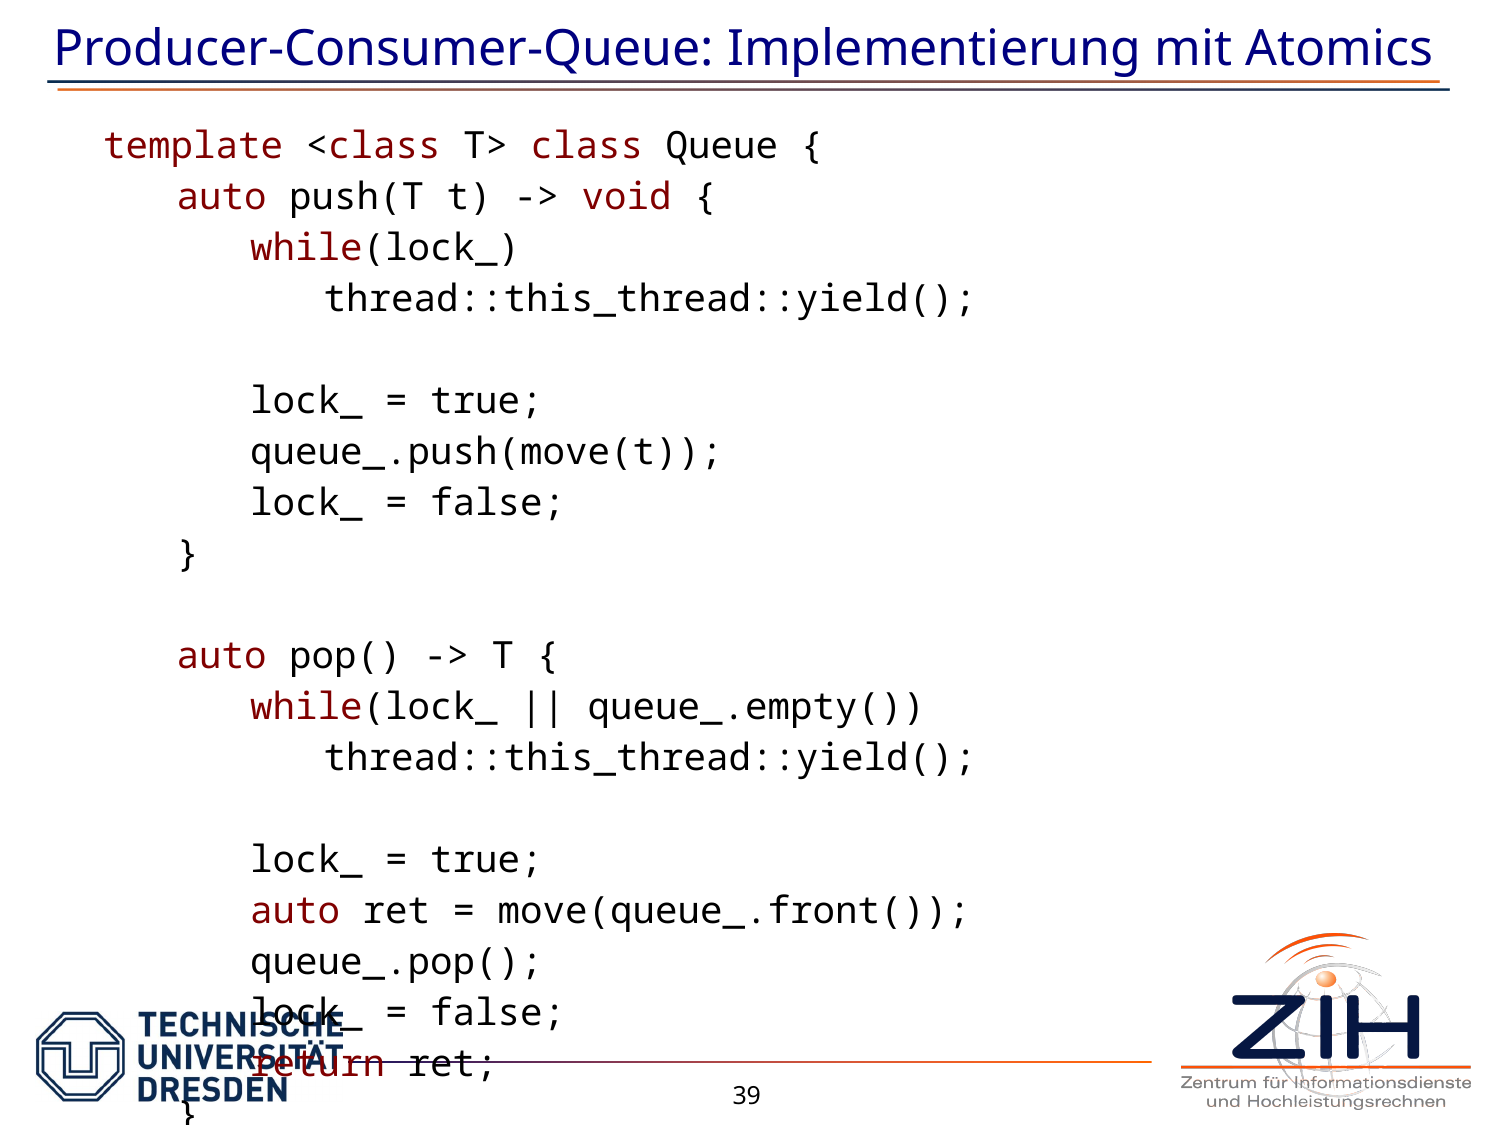

# Producer-Consumer-Queue: Implementierung mit Atomics
template <class T> class Queue {
auto push(T t) -> void {
while(lock_)
thread::this_thread::yield();
lock_ = true;
queue_.push(move(t));
lock_ = false;
}
auto pop() -> T {
while(lock_ || queue_.empty())
thread::this_thread::yield();
lock_ = true;
auto ret = move(queue_.front());
queue_.pop();
lock_ = false;
return ret;
}
std::atomic<bool> lock_; // Initialisierung: false
};
39